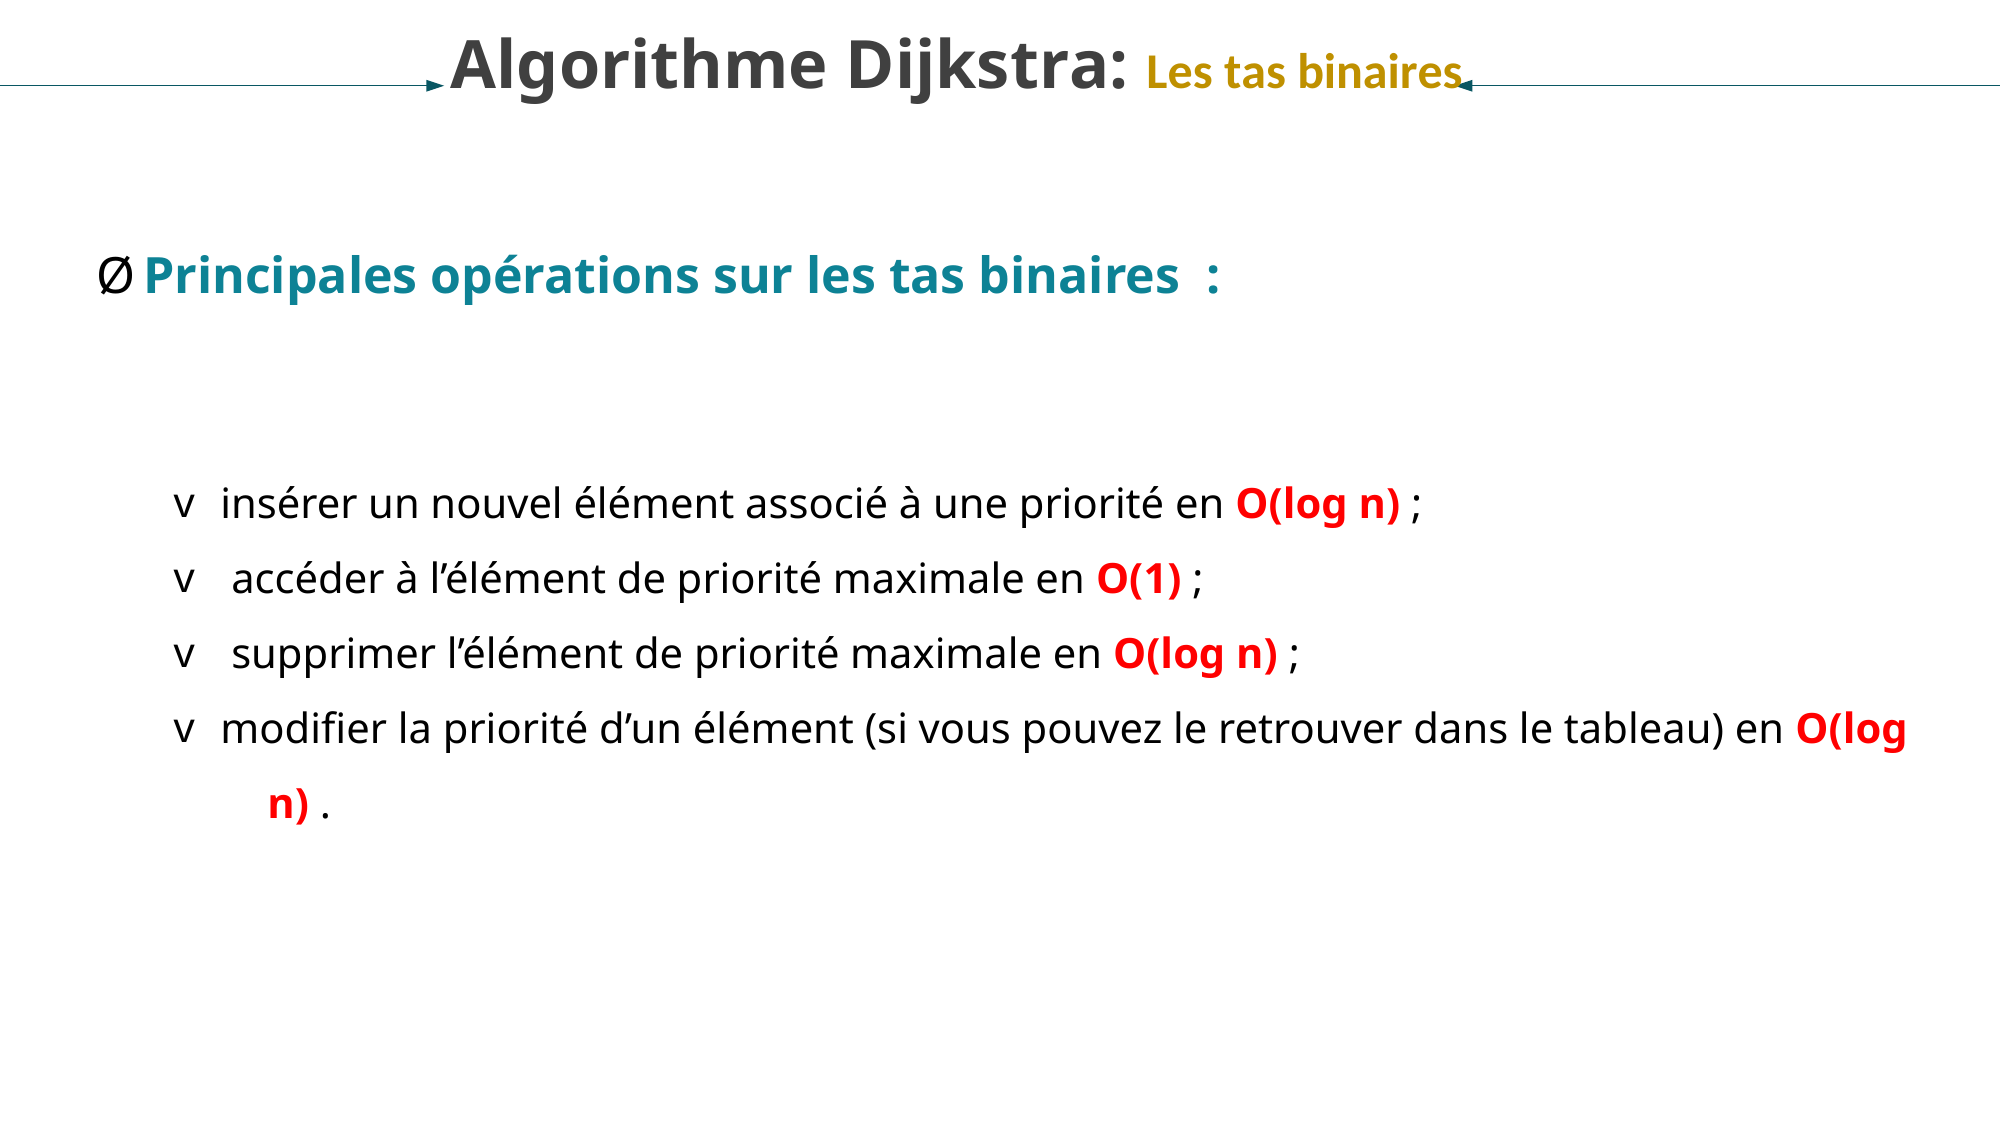

Algorithme Dijkstra: Les tas binaires
# Analyse du projet : diapositive 3
Principales opérations sur les tas binaires :
insérer un nouvel élément associé à une priorité en O(log n) ;
 accéder à l’élément de priorité maximale en O(1) ;
 supprimer l’élément de priorité maximale en O(log n) ;
modifier la priorité d’un élément (si vous pouvez le retrouver dans le tableau) en O(log n) .